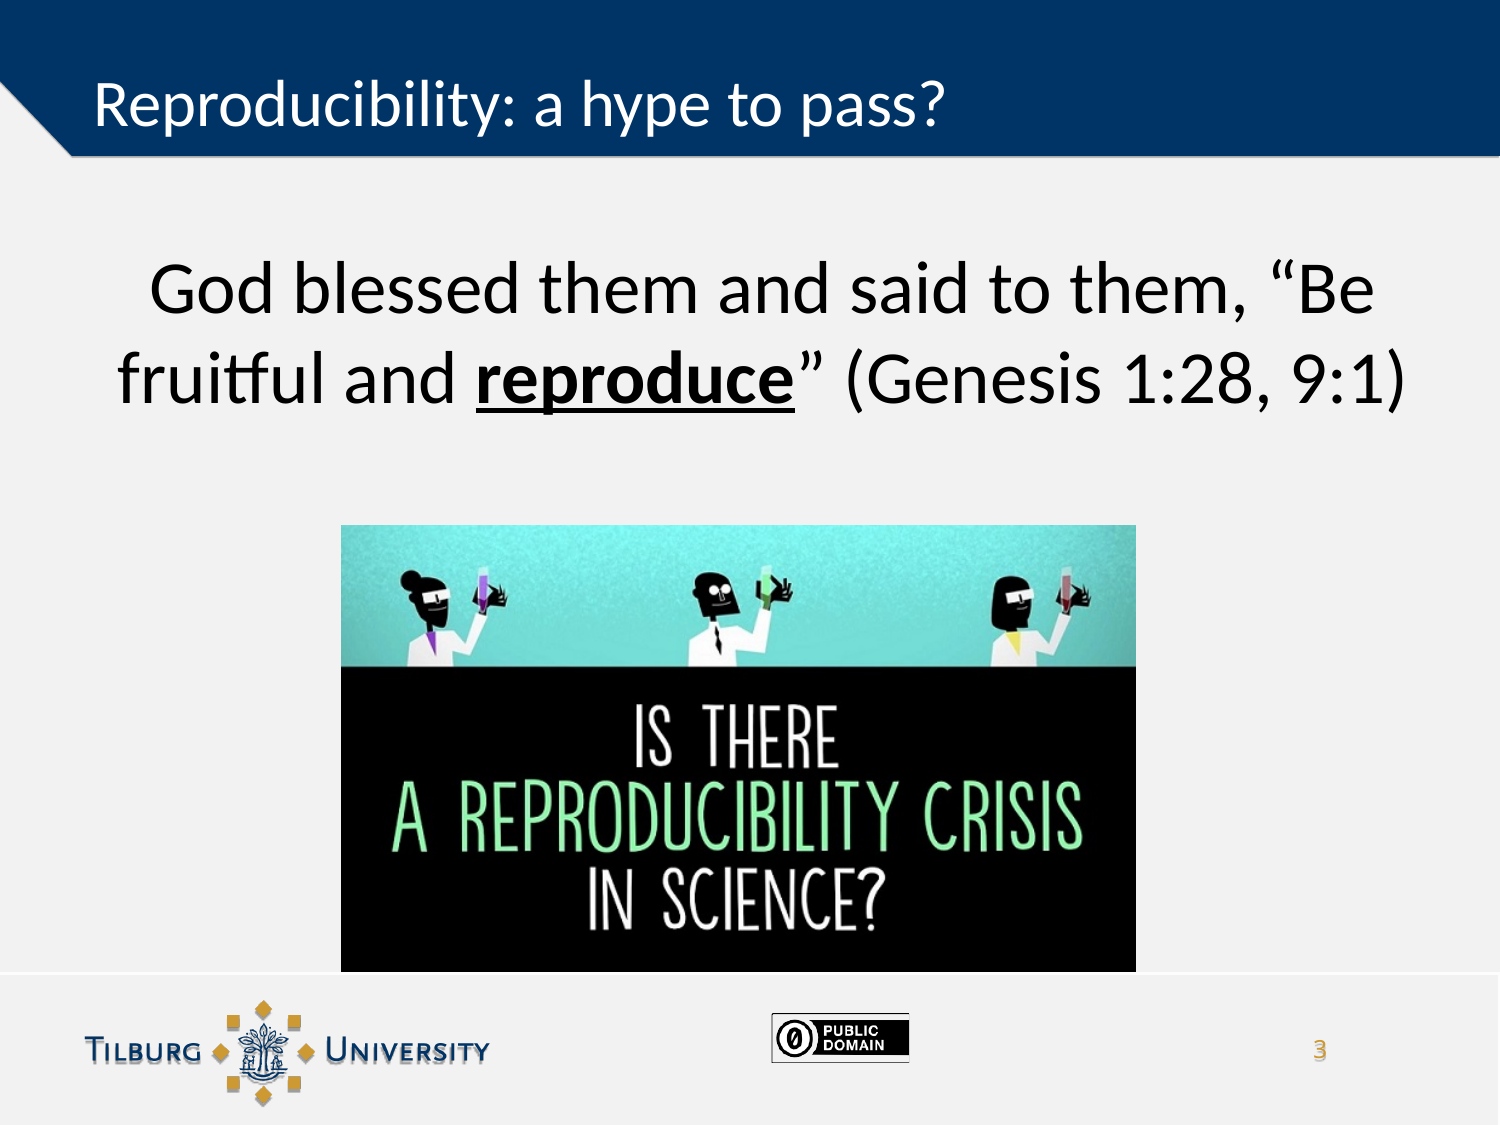

Reproducibility: a hype to pass?
God blessed them and said to them, “Be fruitful and reproduce” (Genesis 1:28, 9:1)
1